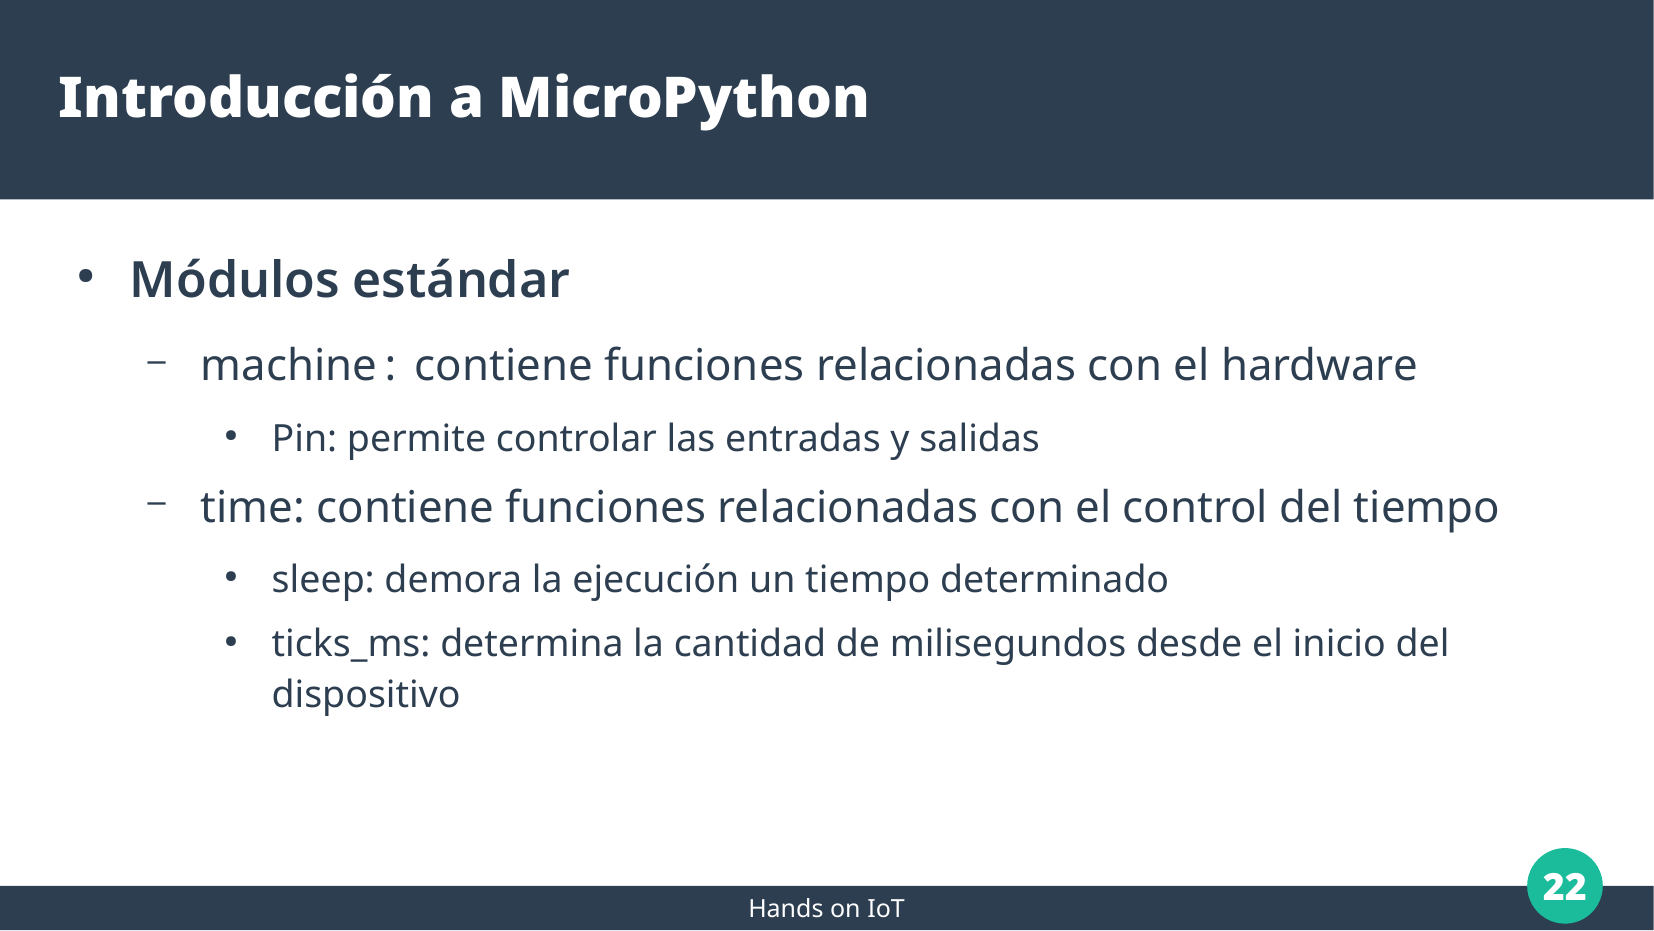

# Introducción a MicroPython
Módulos estándar
machine: contiene funciones relacionadas con el hardware
Pin: permite controlar las entradas y salidas
time: contiene funciones relacionadas con el control del tiempo
sleep: demora la ejecución un tiempo determinado
ticks_ms: determina la cantidad de milisegundos desde el inicio del dispositivo
Hands on IoT